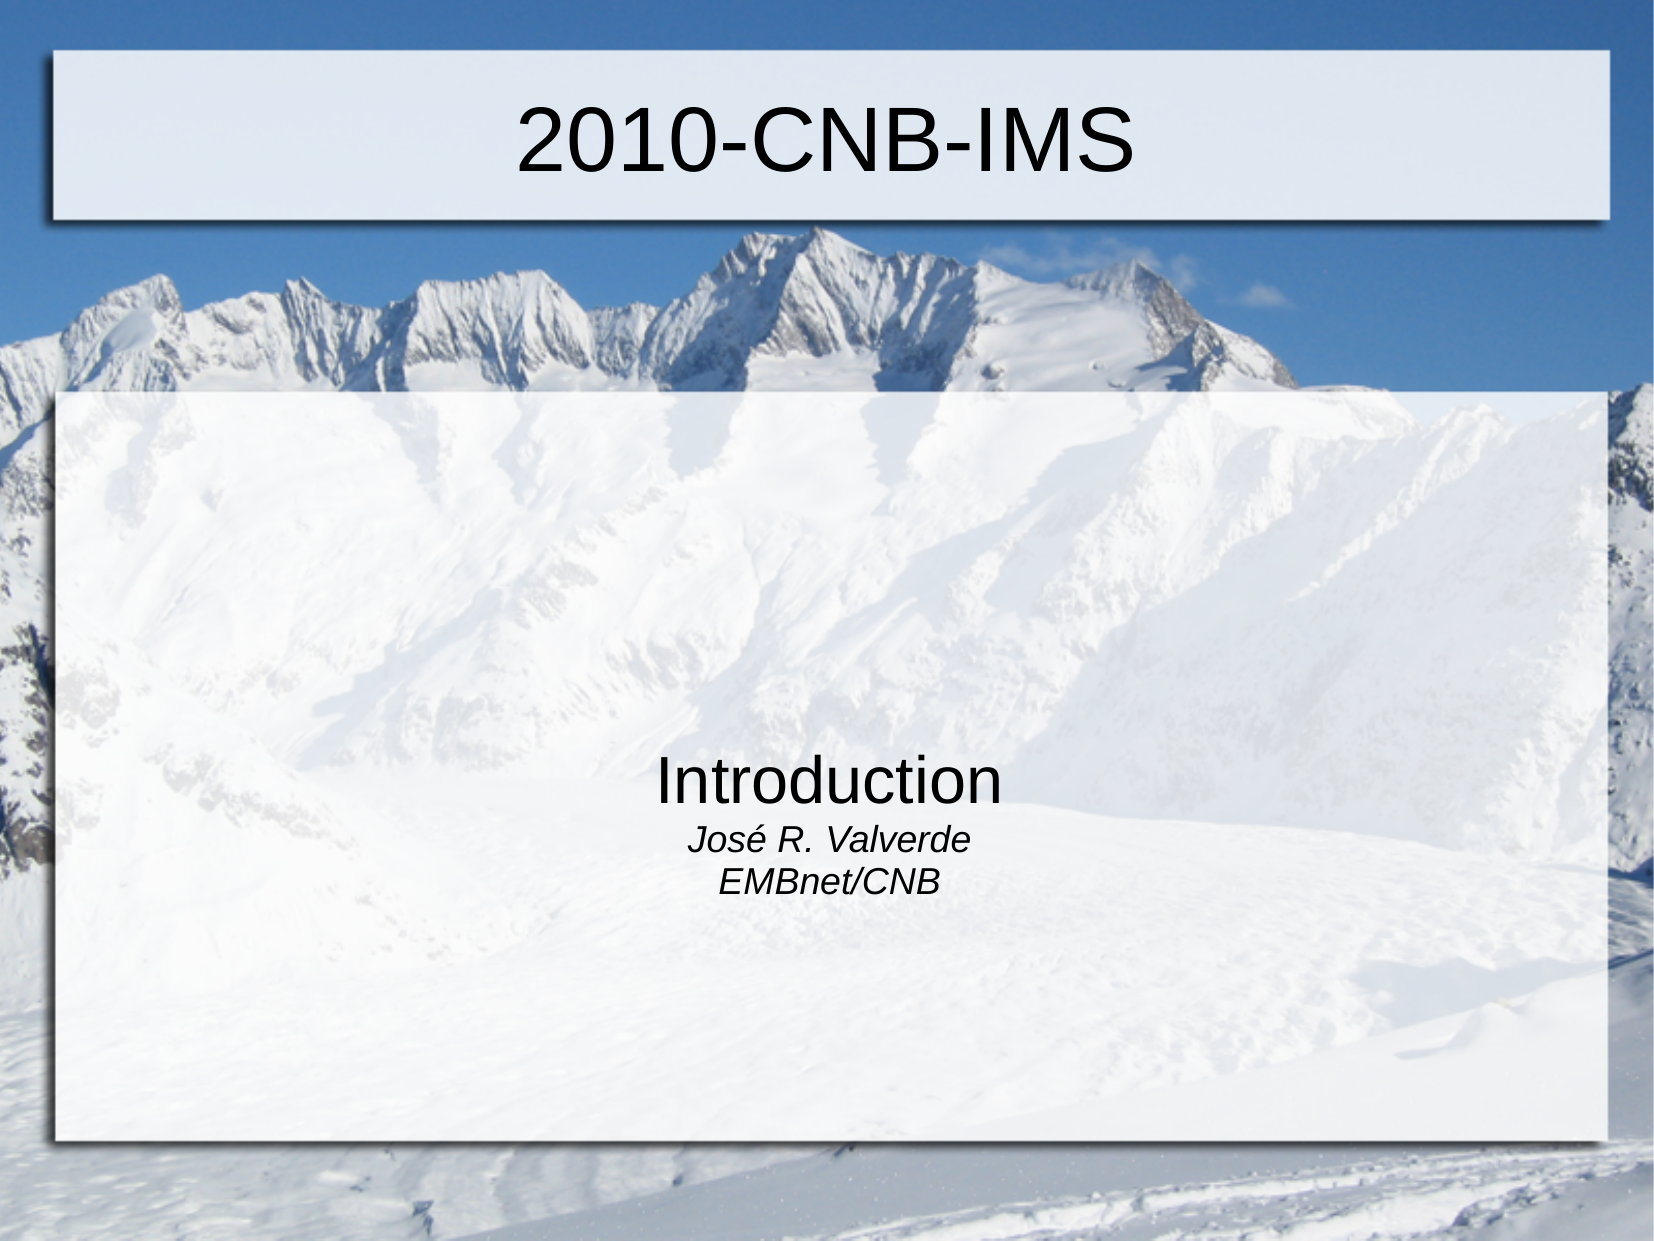

# 2010-CNB-IMS
Introduction
José R. Valverde
EMBnet/CNB